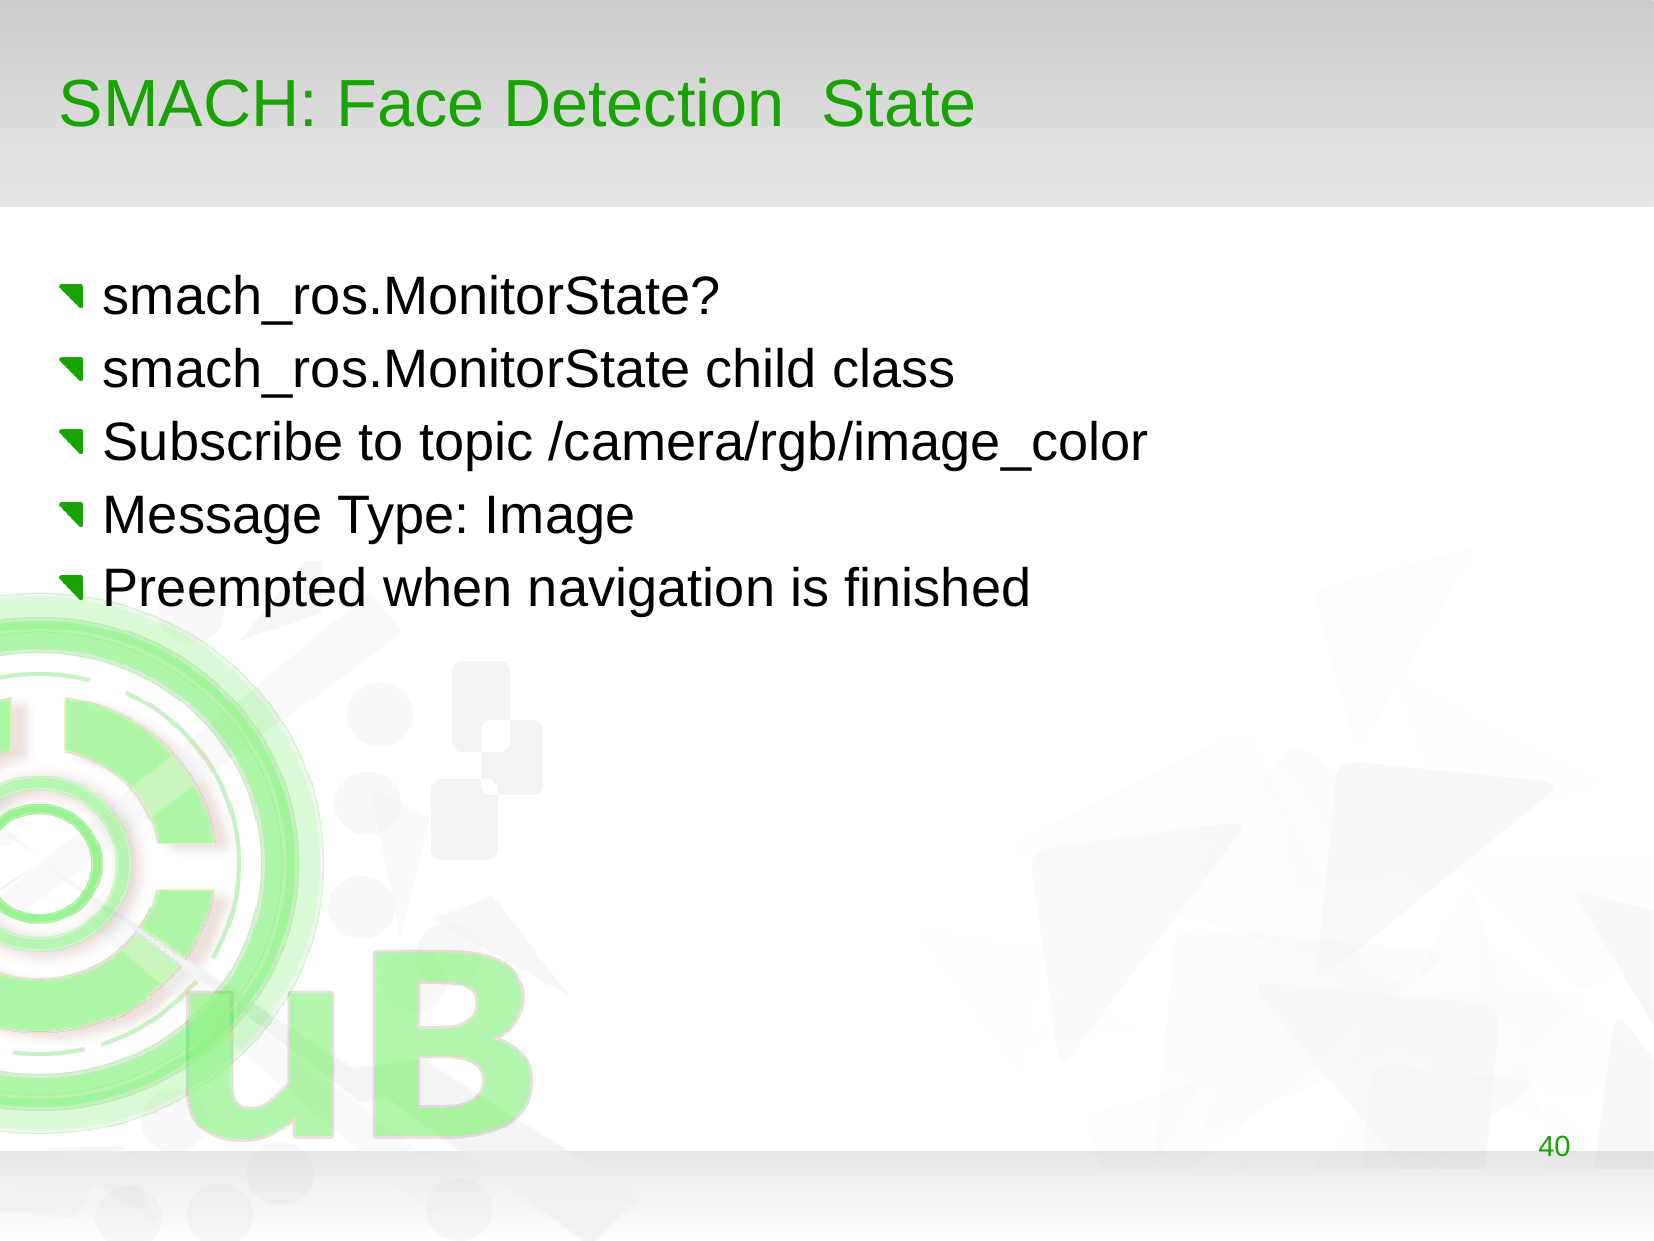

# SMACH: Face Detection State
smach_ros.MonitorState?
smach_ros.MonitorState child class
Subscribe to topic /camera/rgb/image_color
Message Type: Image
Preempted when navigation is finished
40